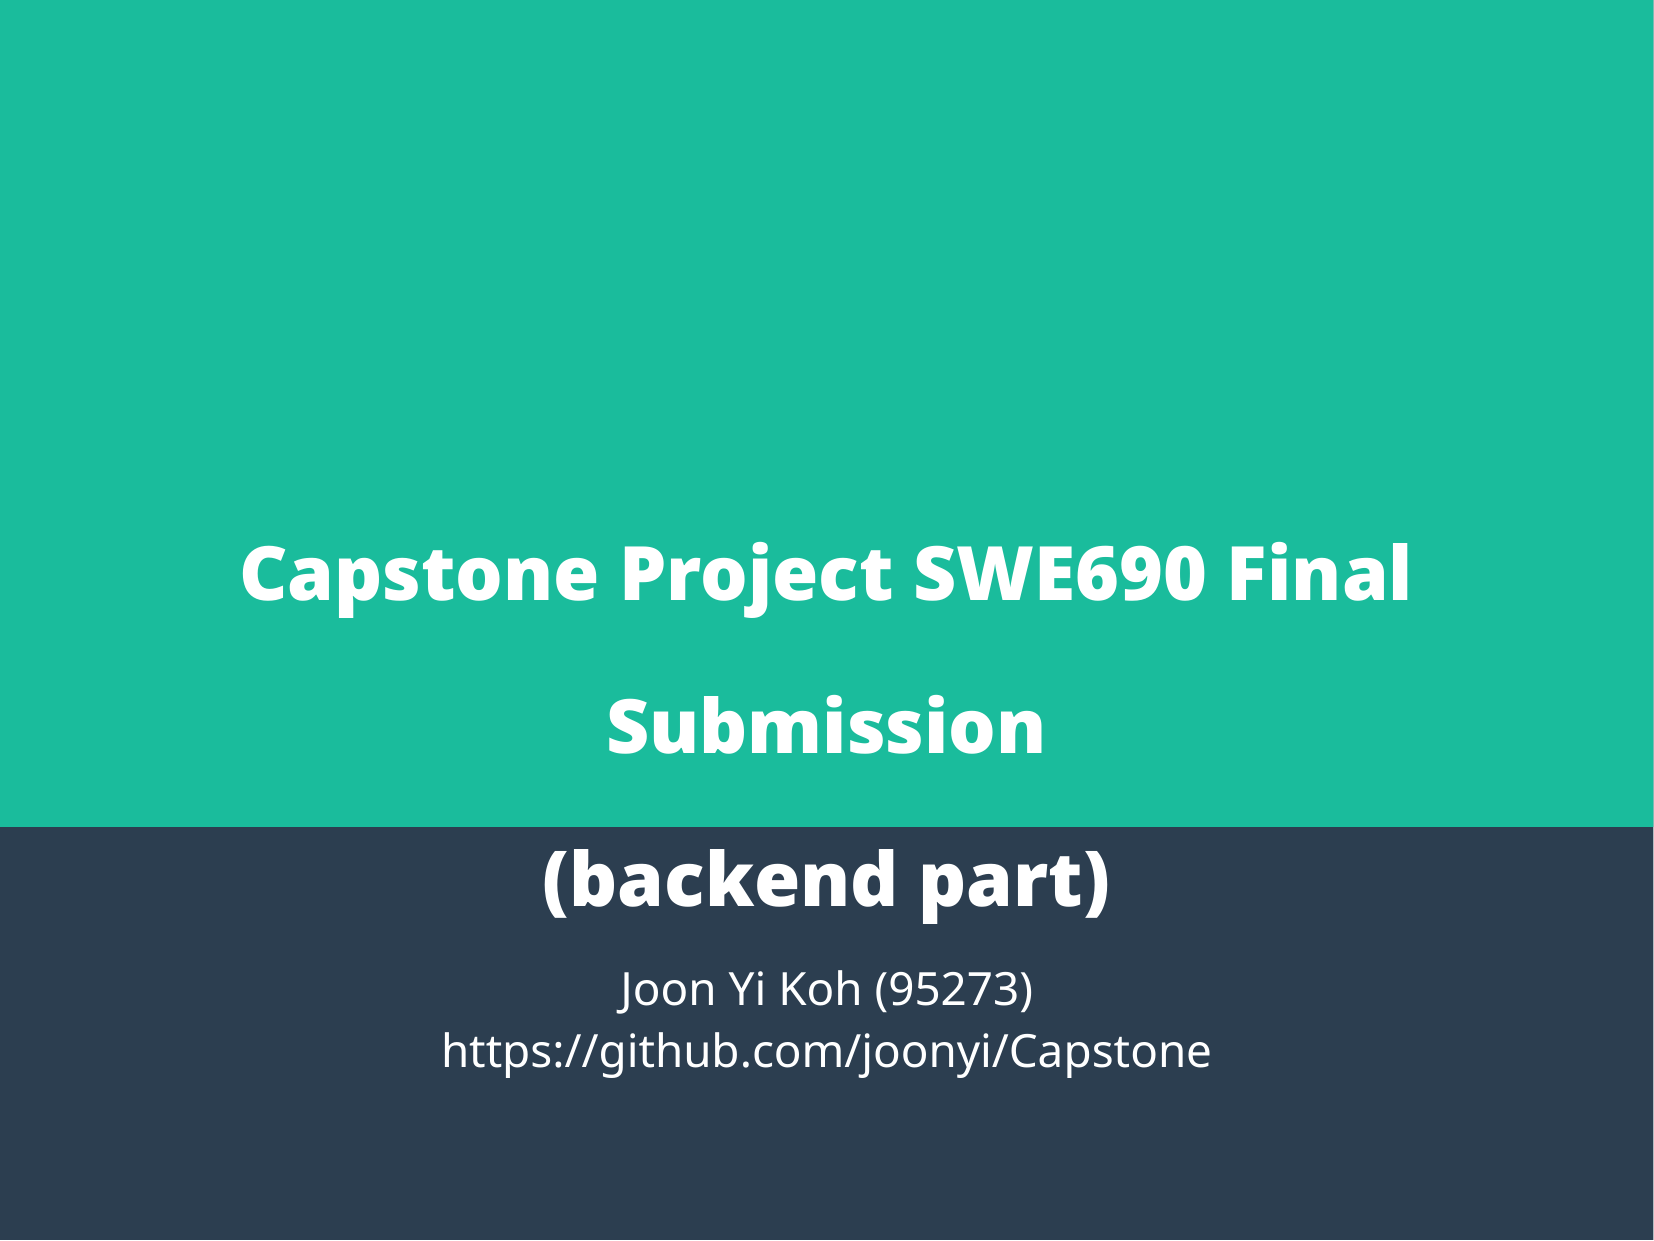

# Capstone Project SWE690 Final Submission (backend part)
Joon Yi Koh (95273)
https://github.com/joonyi/Capstone